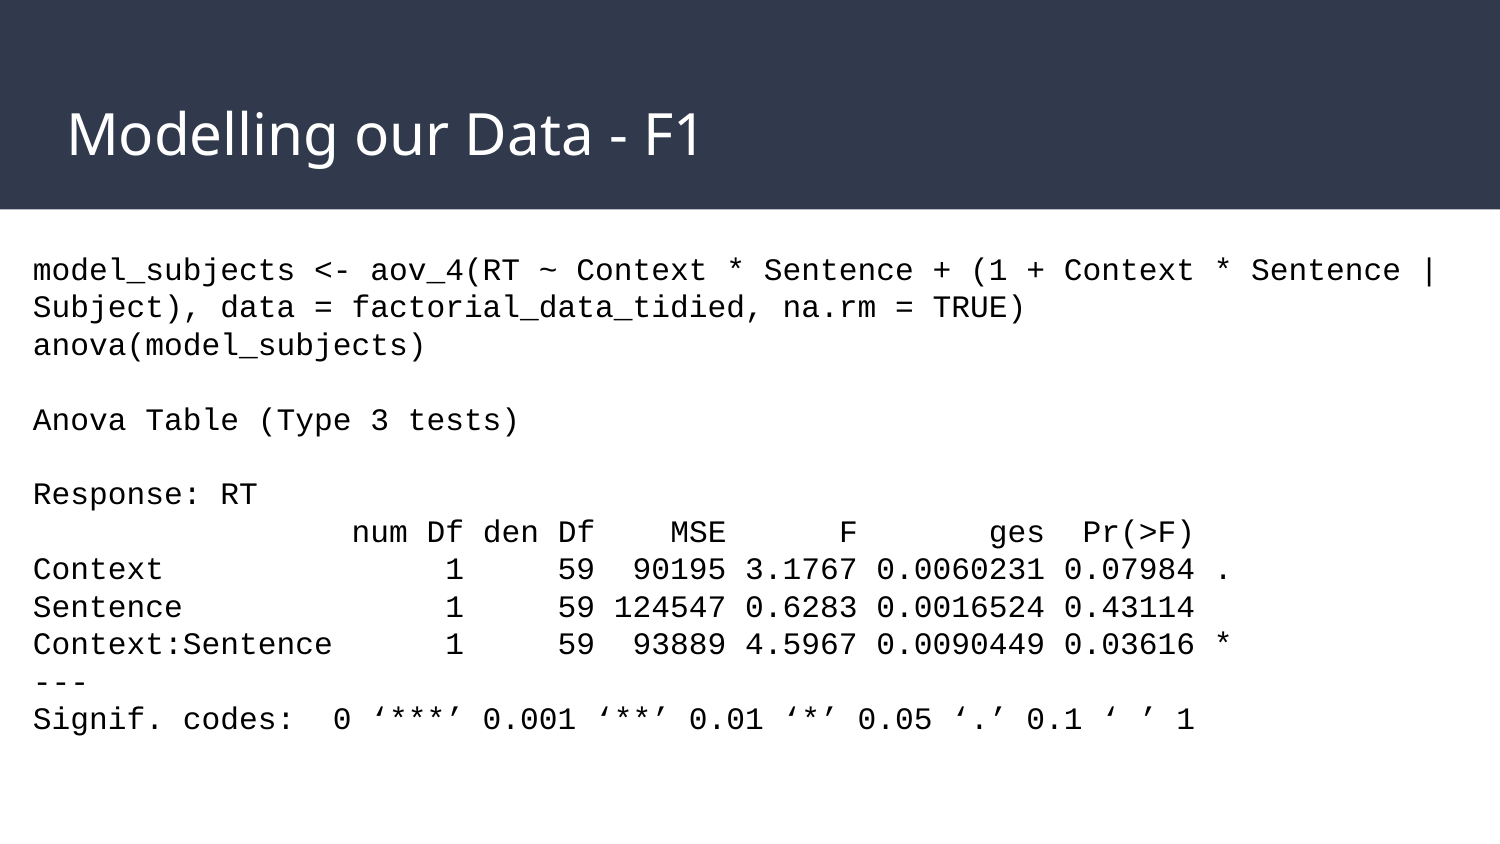

# Modelling our Data - F1
model_subjects <- aov_4(RT ~ Context * Sentence + (1 + Context * Sentence | Subject), data = factorial_data_tidied, na.rm = TRUE)
anova(model_subjects)
Anova Table (Type 3 tests)
Response: RT
 num Df den Df MSE F ges Pr(>F)
Context 1 59 90195 3.1767 0.0060231 0.07984 .
Sentence 1 59 124547 0.6283 0.0016524 0.43114
Context:Sentence 1 59 93889 4.5967 0.0090449 0.03616 *
---
Signif. codes: 0 ‘***’ 0.001 ‘**’ 0.01 ‘*’ 0.05 ‘.’ 0.1 ‘ ’ 1